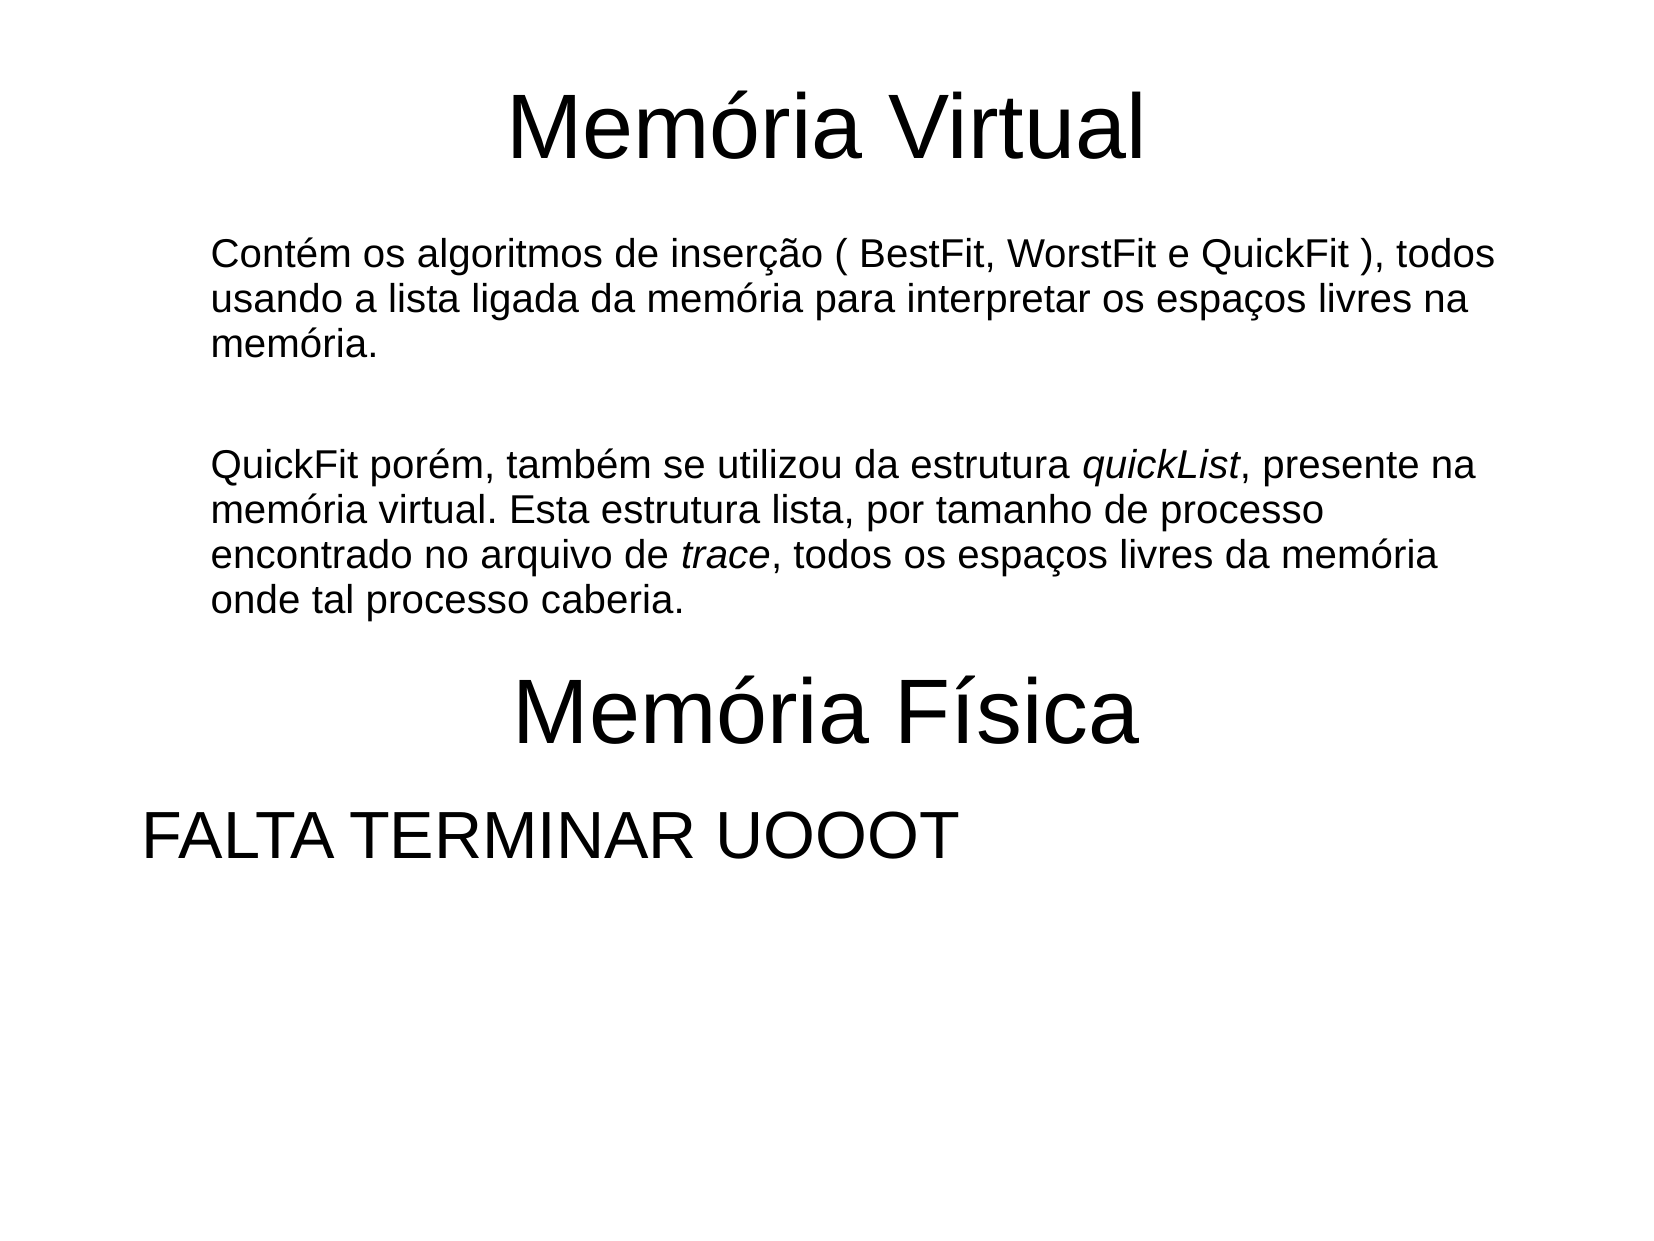

# Memória Virtual
Contém os algoritmos de inserção ( BestFit, WorstFit e QuickFit ), todos usando a lista ligada da memória para interpretar os espaços livres na memória.
QuickFit porém, também se utilizou da estrutura quickList, presente na memória virtual. Esta estrutura lista, por tamanho de processo encontrado no arquivo de trace, todos os espaços livres da memória onde tal processo caberia.
Memória Física
FALTA TERMINAR UOOOT